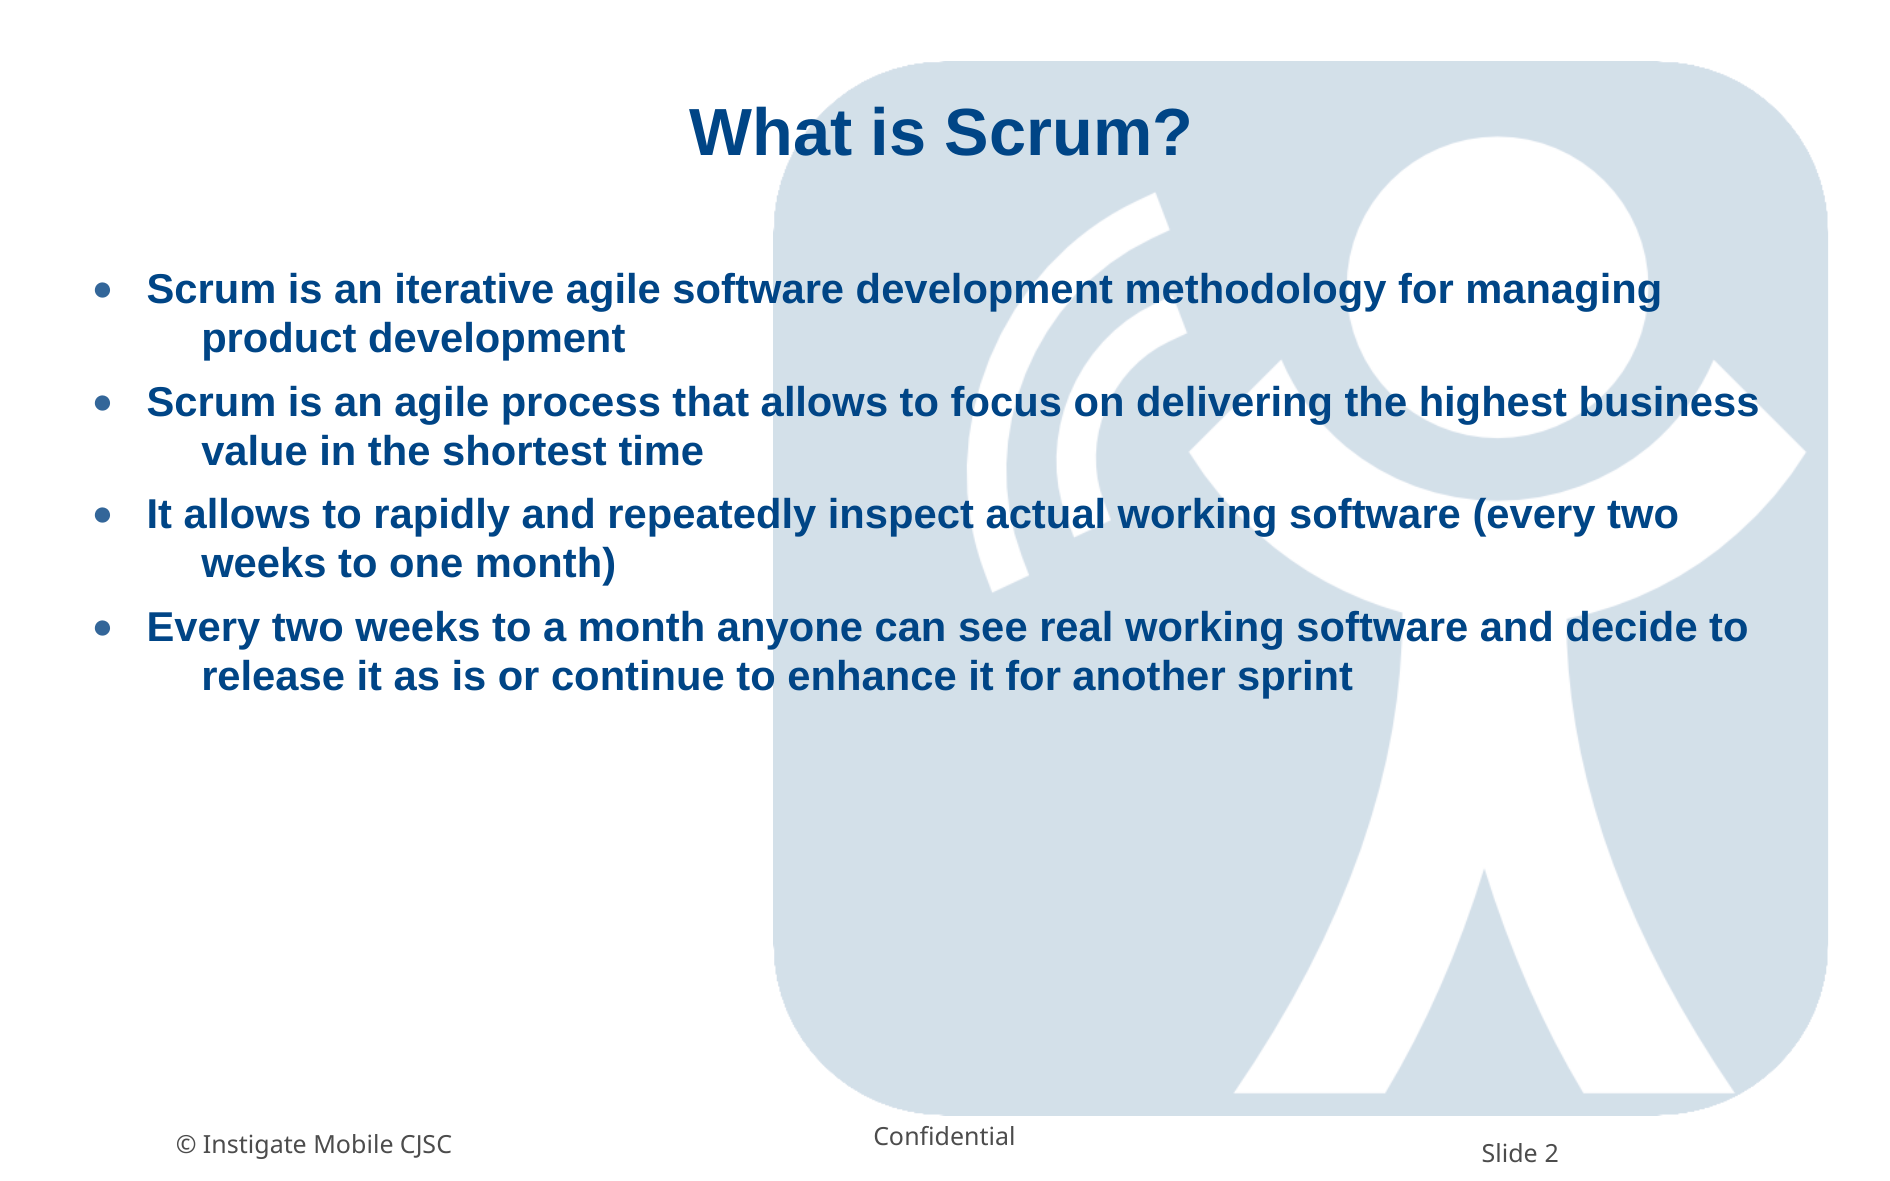

What is Scrum?
Scrum is an iterative agile software development methodology for managing product development
Scrum is an agile process that allows to focus on delivering the highest business value in the shortest time
It allows to rapidly and repeatedly inspect actual working software (every two weeks to one month)
Every two weeks to a month anyone can see real working software and decide to release it as is or continue to enhance it for another sprint
Confidential